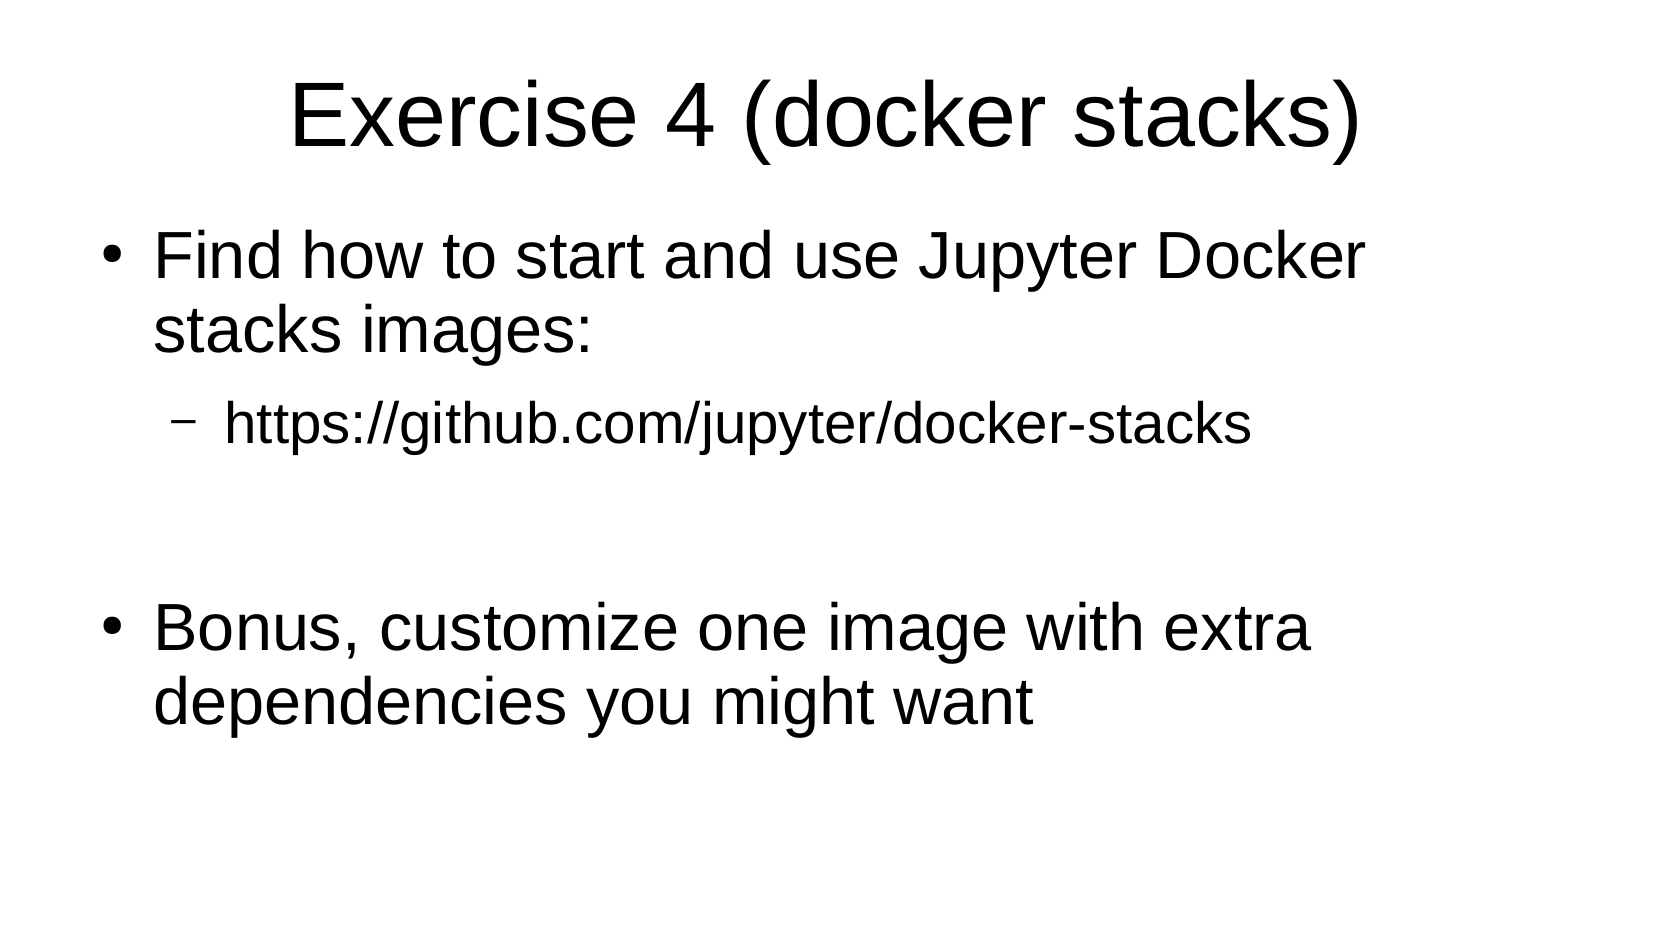

# Exercise 4 (docker stacks)
Find how to start and use Jupyter Docker stacks images:
https://github.com/jupyter/docker-stacks
Bonus, customize one image with extra dependencies you might want